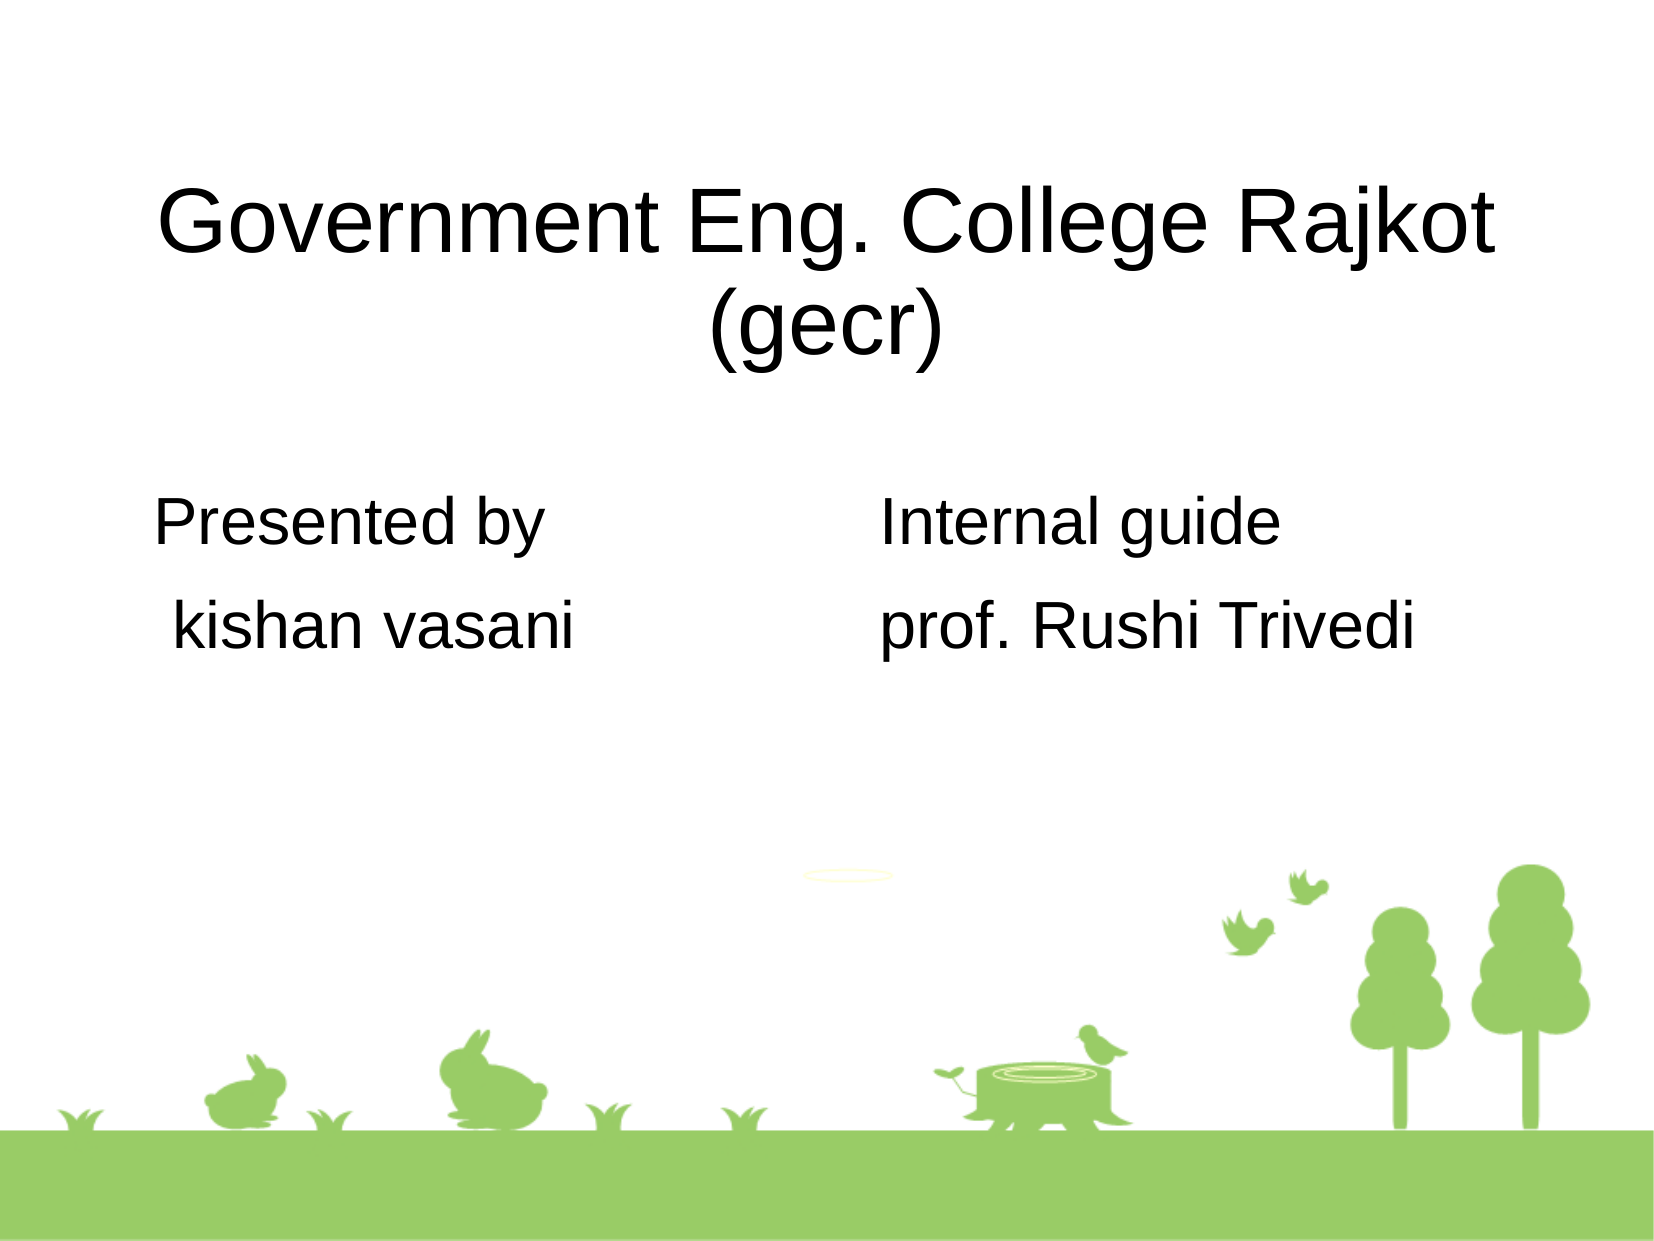

# Government Eng. College Rajkot (gecr)
Presented by
 kishan vasani
Internal guide
prof. Rushi Trivedi